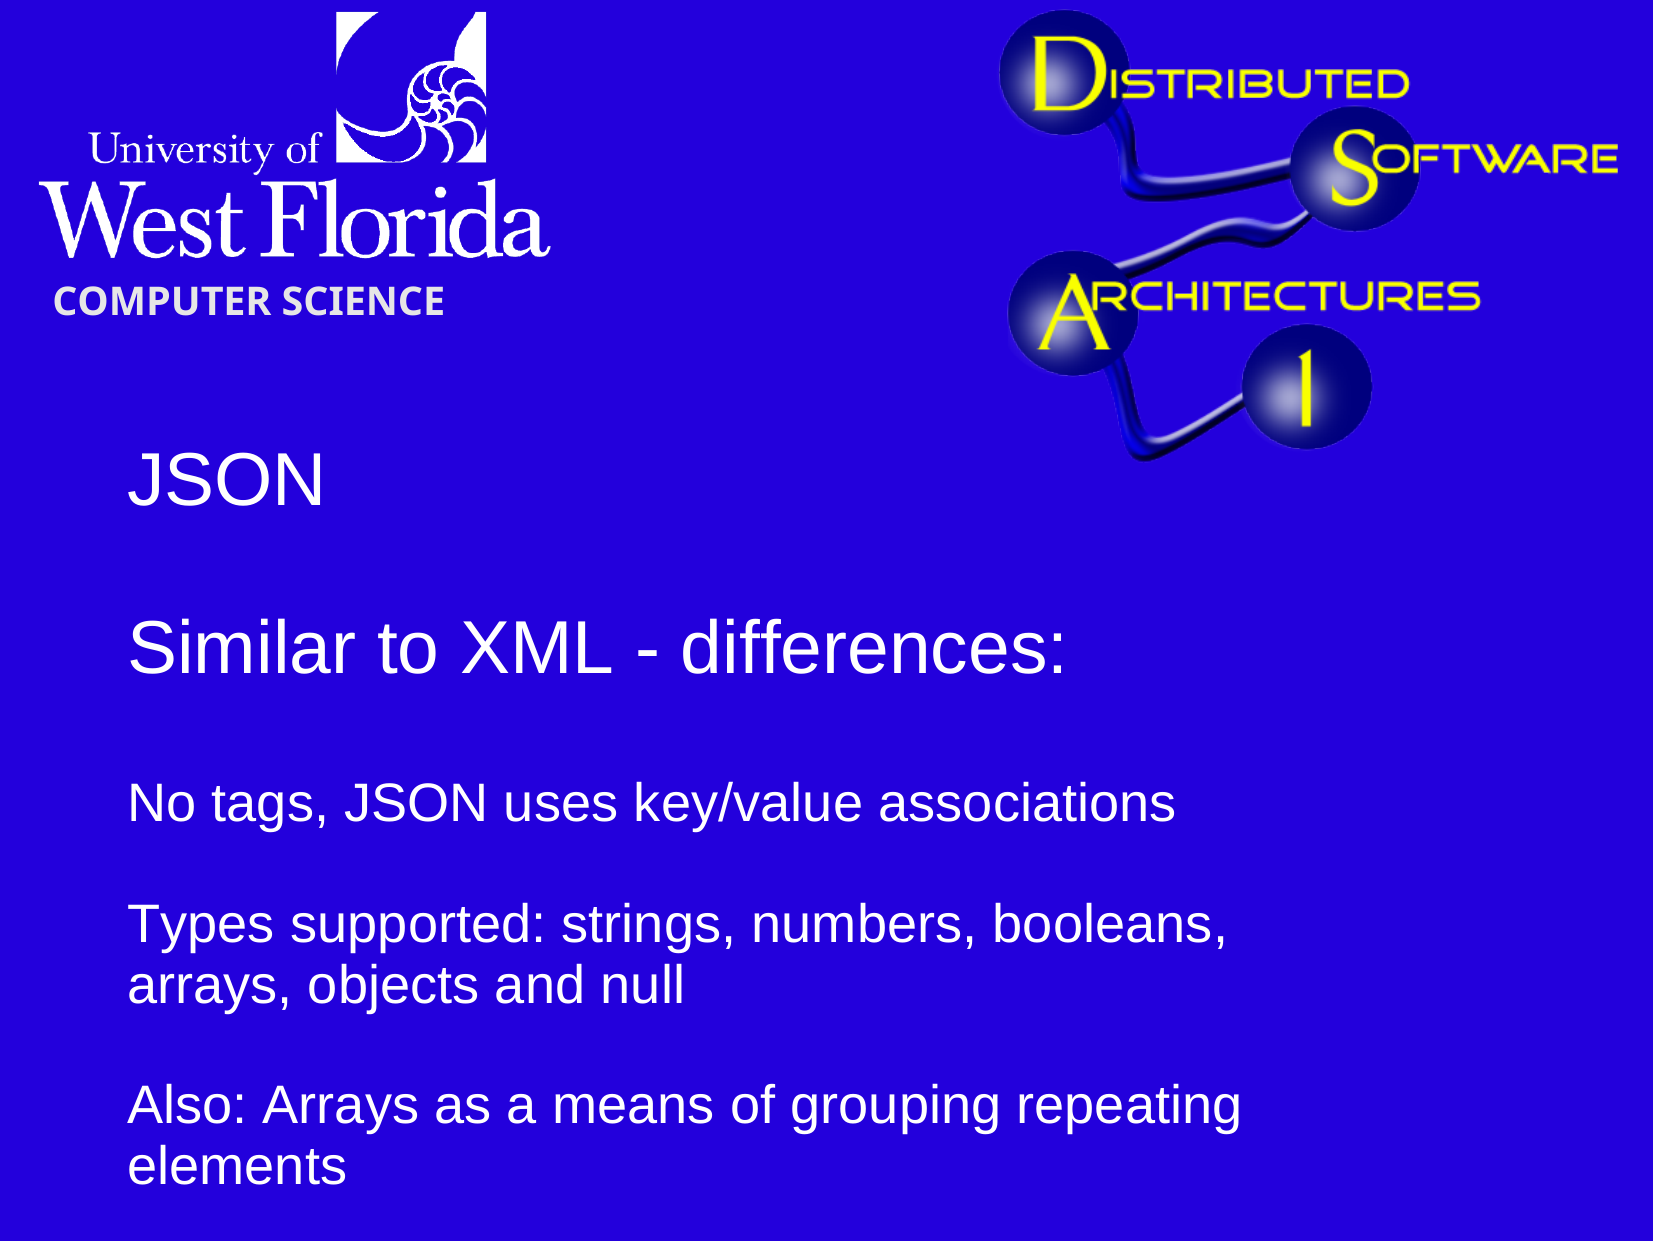

COMPUTER SCIENCE
JSON
Similar to XML - differences:
No tags, JSON uses key/value associations
Types supported: strings, numbers, booleans, arrays, objects and null
Also: Arrays as a means of grouping repeating elements